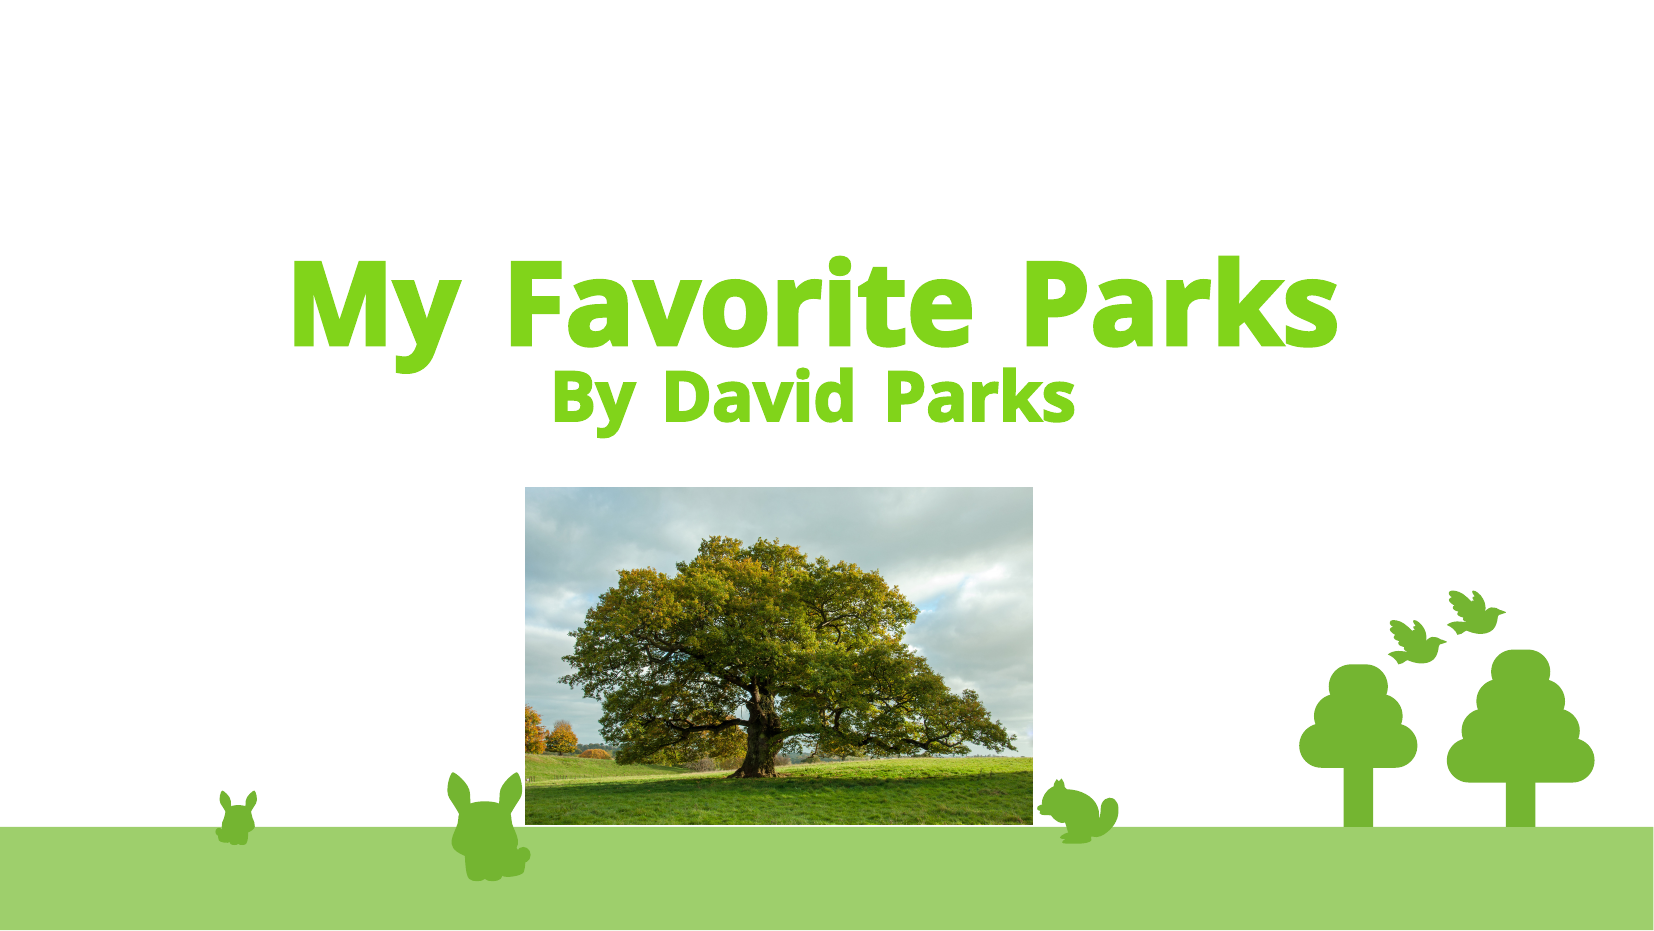

# My Favorite Parks
By David Parks